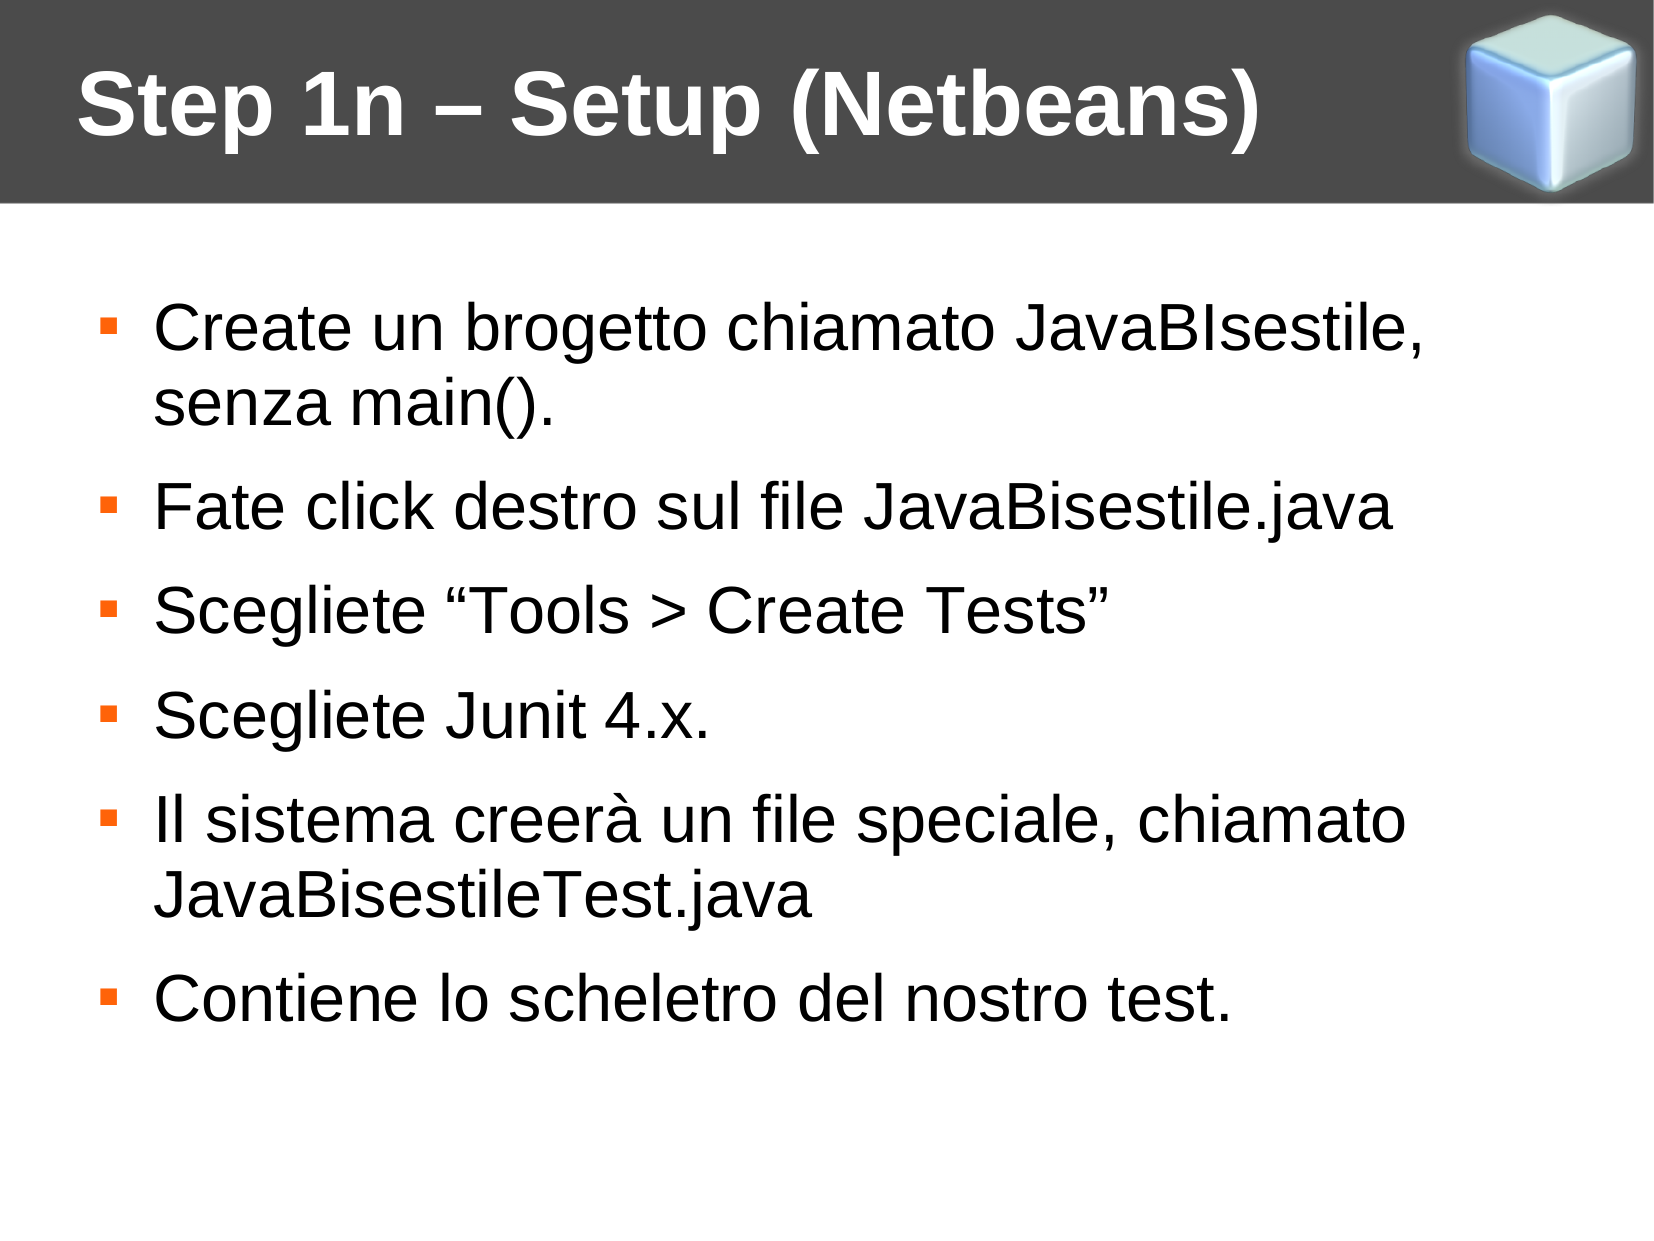

# Step 1n – Setup (Netbeans)
Create un brogetto chiamato JavaBIsestile, senza main().
Fate click destro sul file JavaBisestile.java
Scegliete “Tools > Create Tests”
Scegliete Junit 4.x.
Il sistema creerà un file speciale, chiamato JavaBisestileTest.java
Contiene lo scheletro del nostro test.